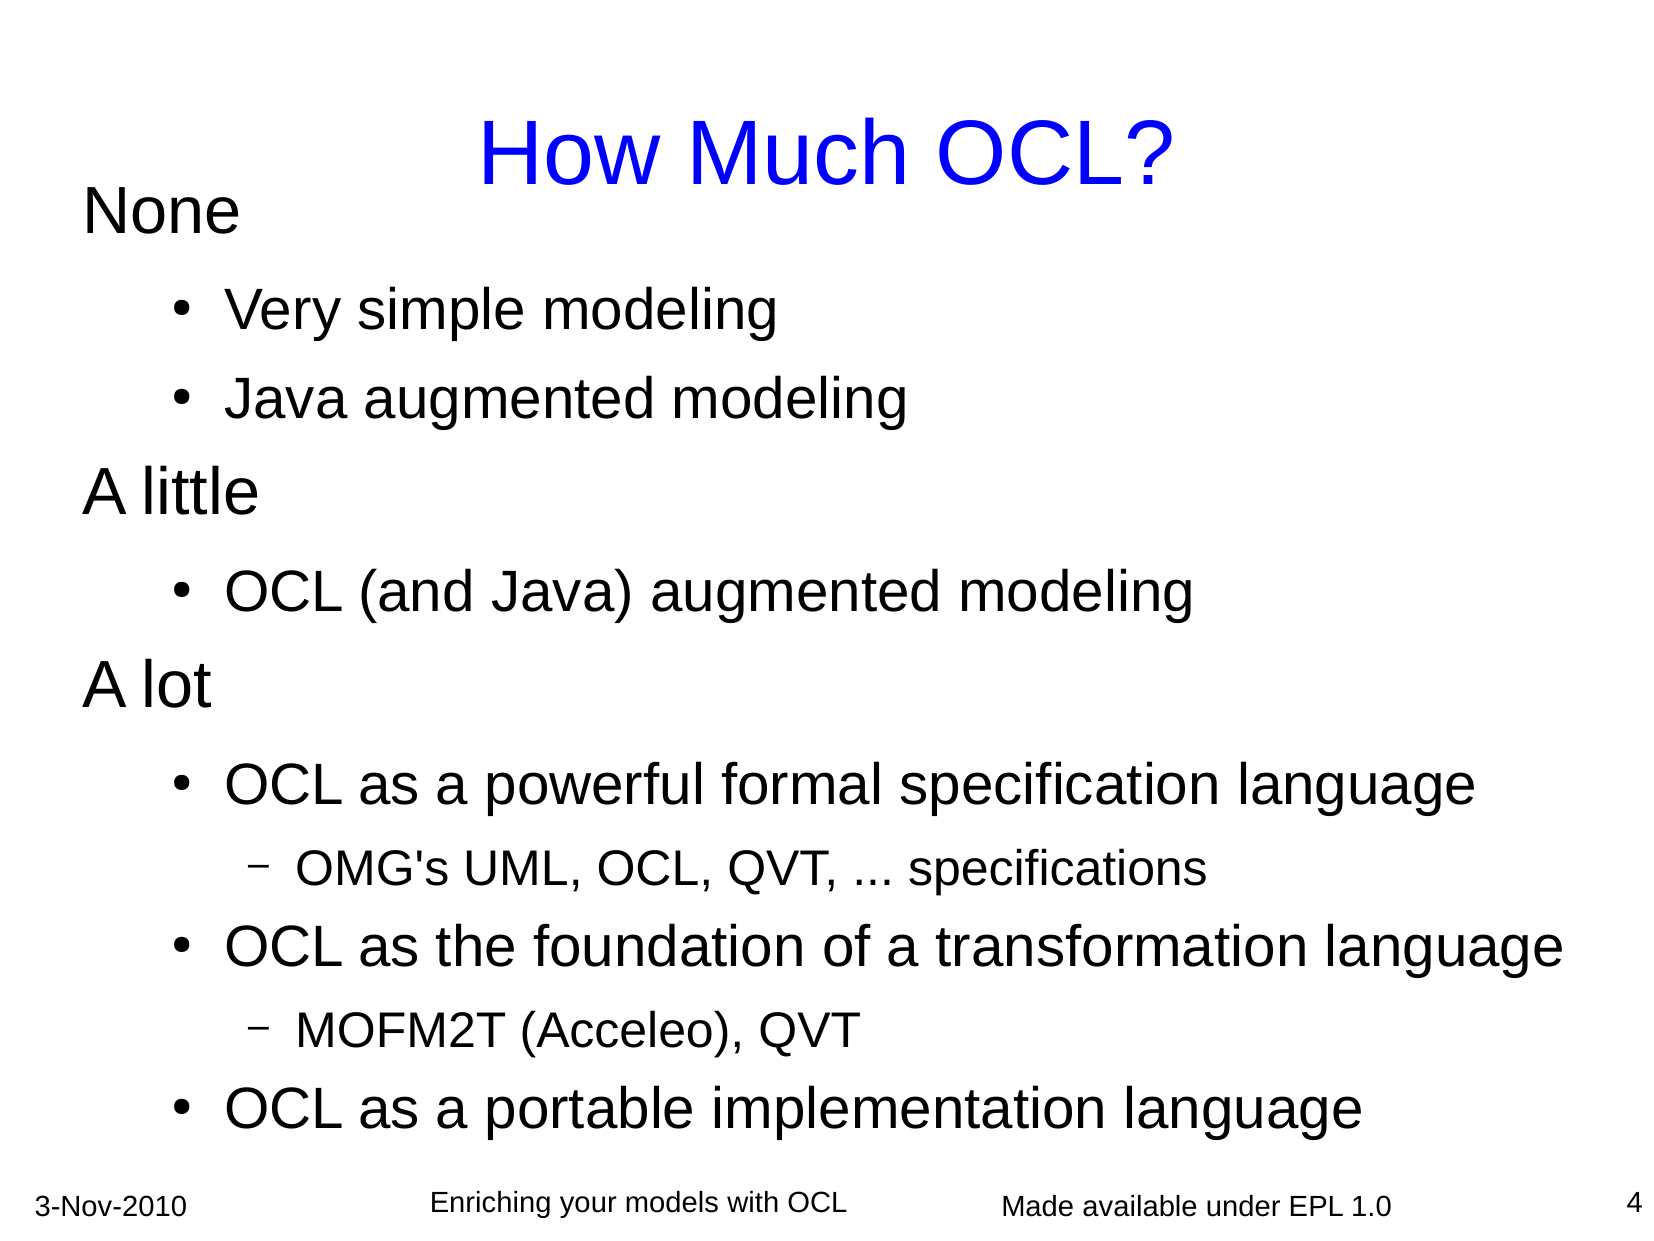

# How Much OCL?
None
Very simple modeling
Java augmented modeling
A little
OCL (and Java) augmented modeling
A lot
OCL as a powerful formal specification language
OMG's UML, OCL, QVT, ... specifications
OCL as the foundation of a transformation language
MOFM2T (Acceleo), QVT
OCL as a portable implementation language
Enriching your models with OCL
4
3-Nov-2010